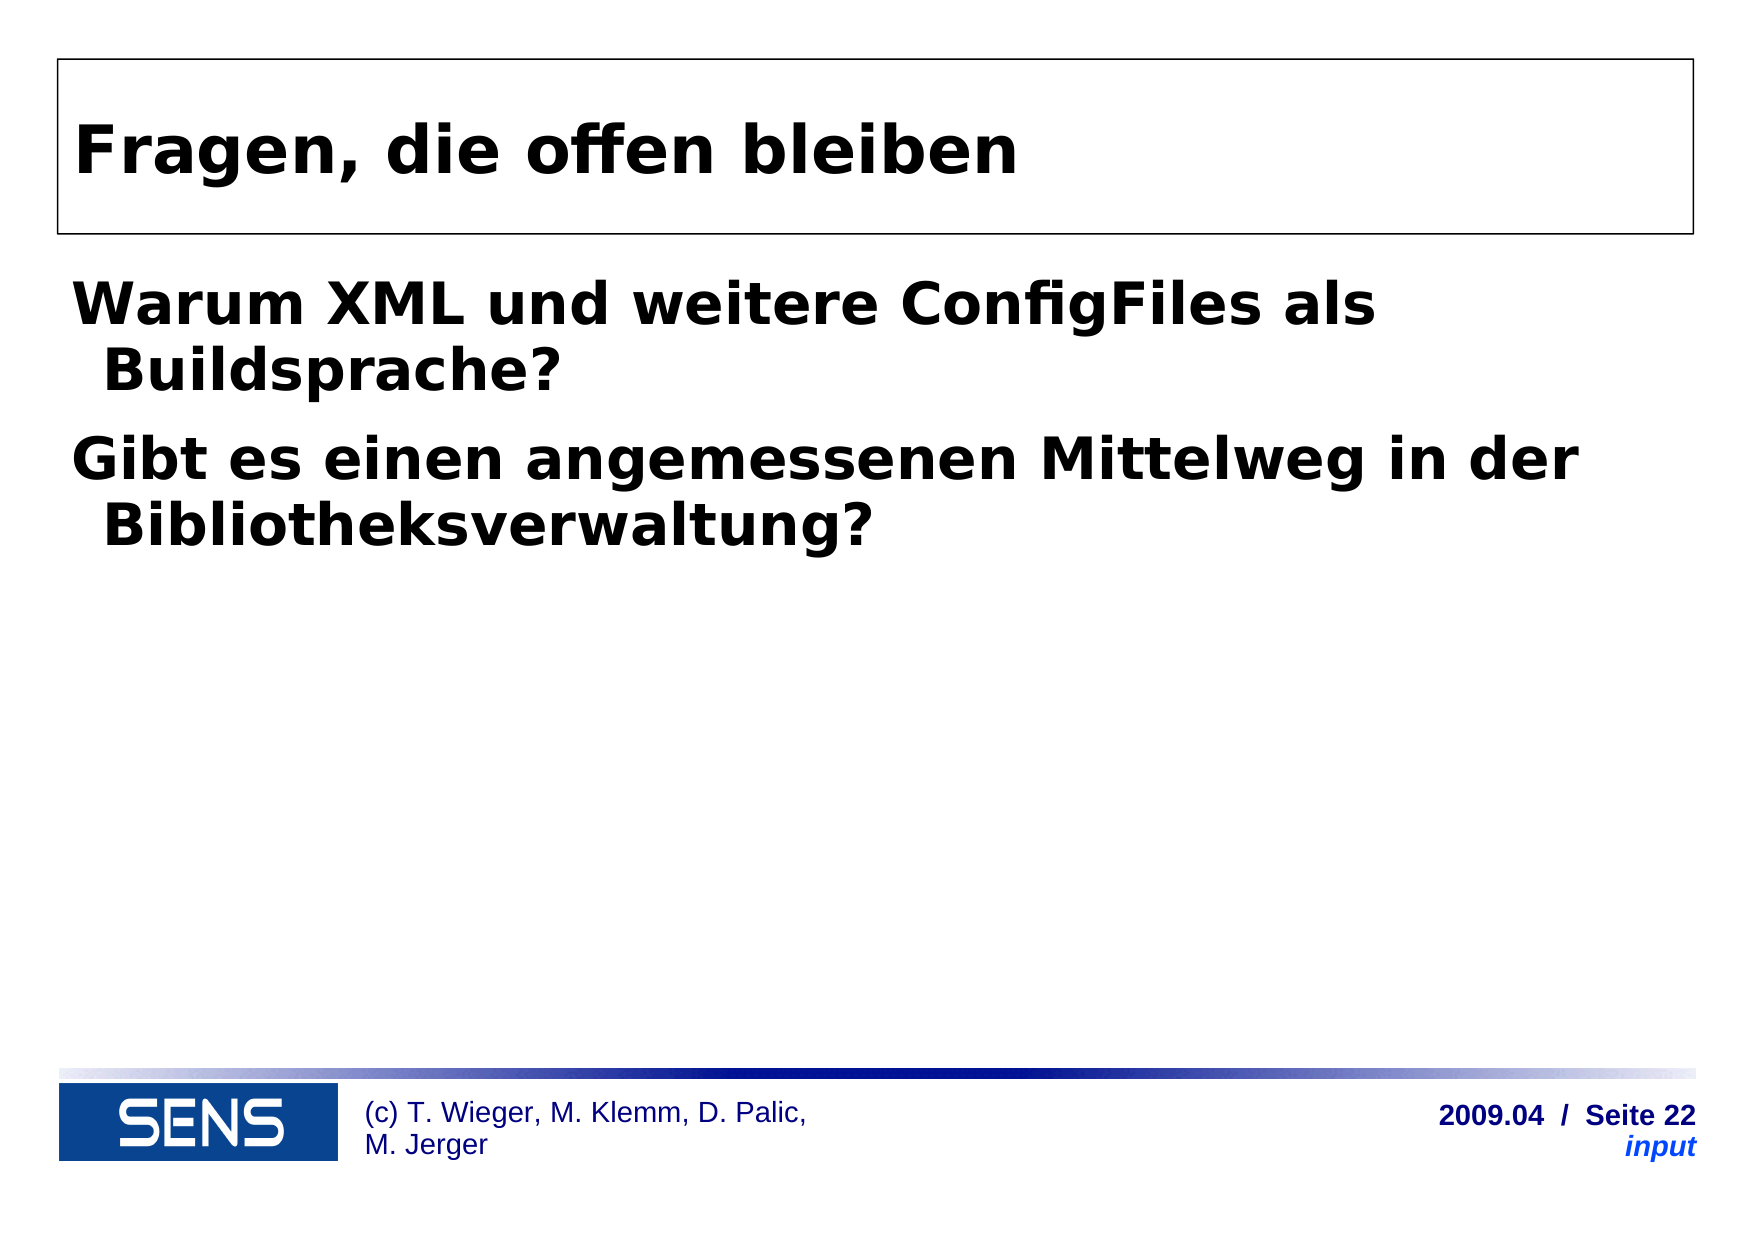

# Fragen, die offen bleiben
Warum XML und weitere ConfigFiles als Buildsprache?
Gibt es einen angemessenen Mittelweg in der Bibliotheksverwaltung?